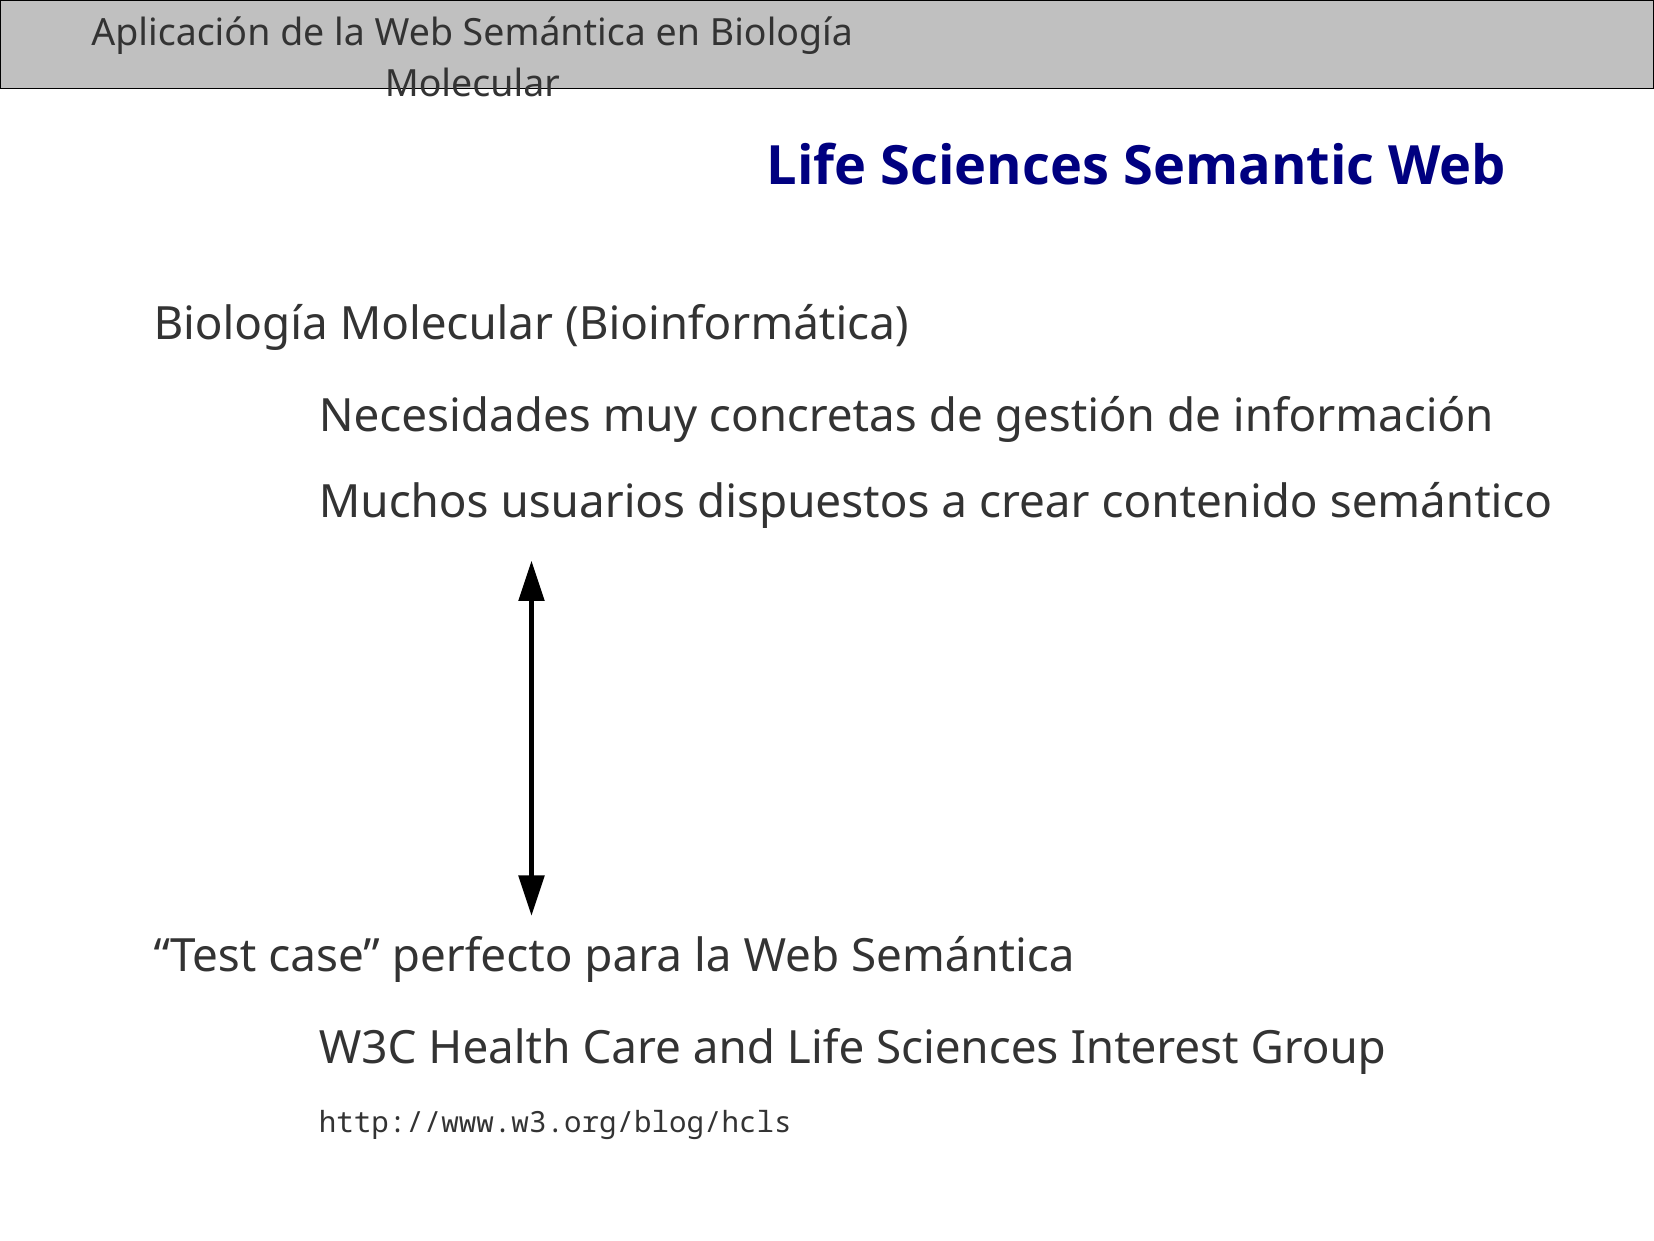

Aplicación de la Web Semántica en Biología Molecular
Life Sciences Semantic Web
# Biología Molecular (Bioinformática)
Necesidades muy concretas de gestión de información
Muchos usuarios dispuestos a crear contenido semántico
“Test case” perfecto para la Web Semántica
W3C Health Care and Life Sciences Interest Group
http://www.w3.org/blog/hcls